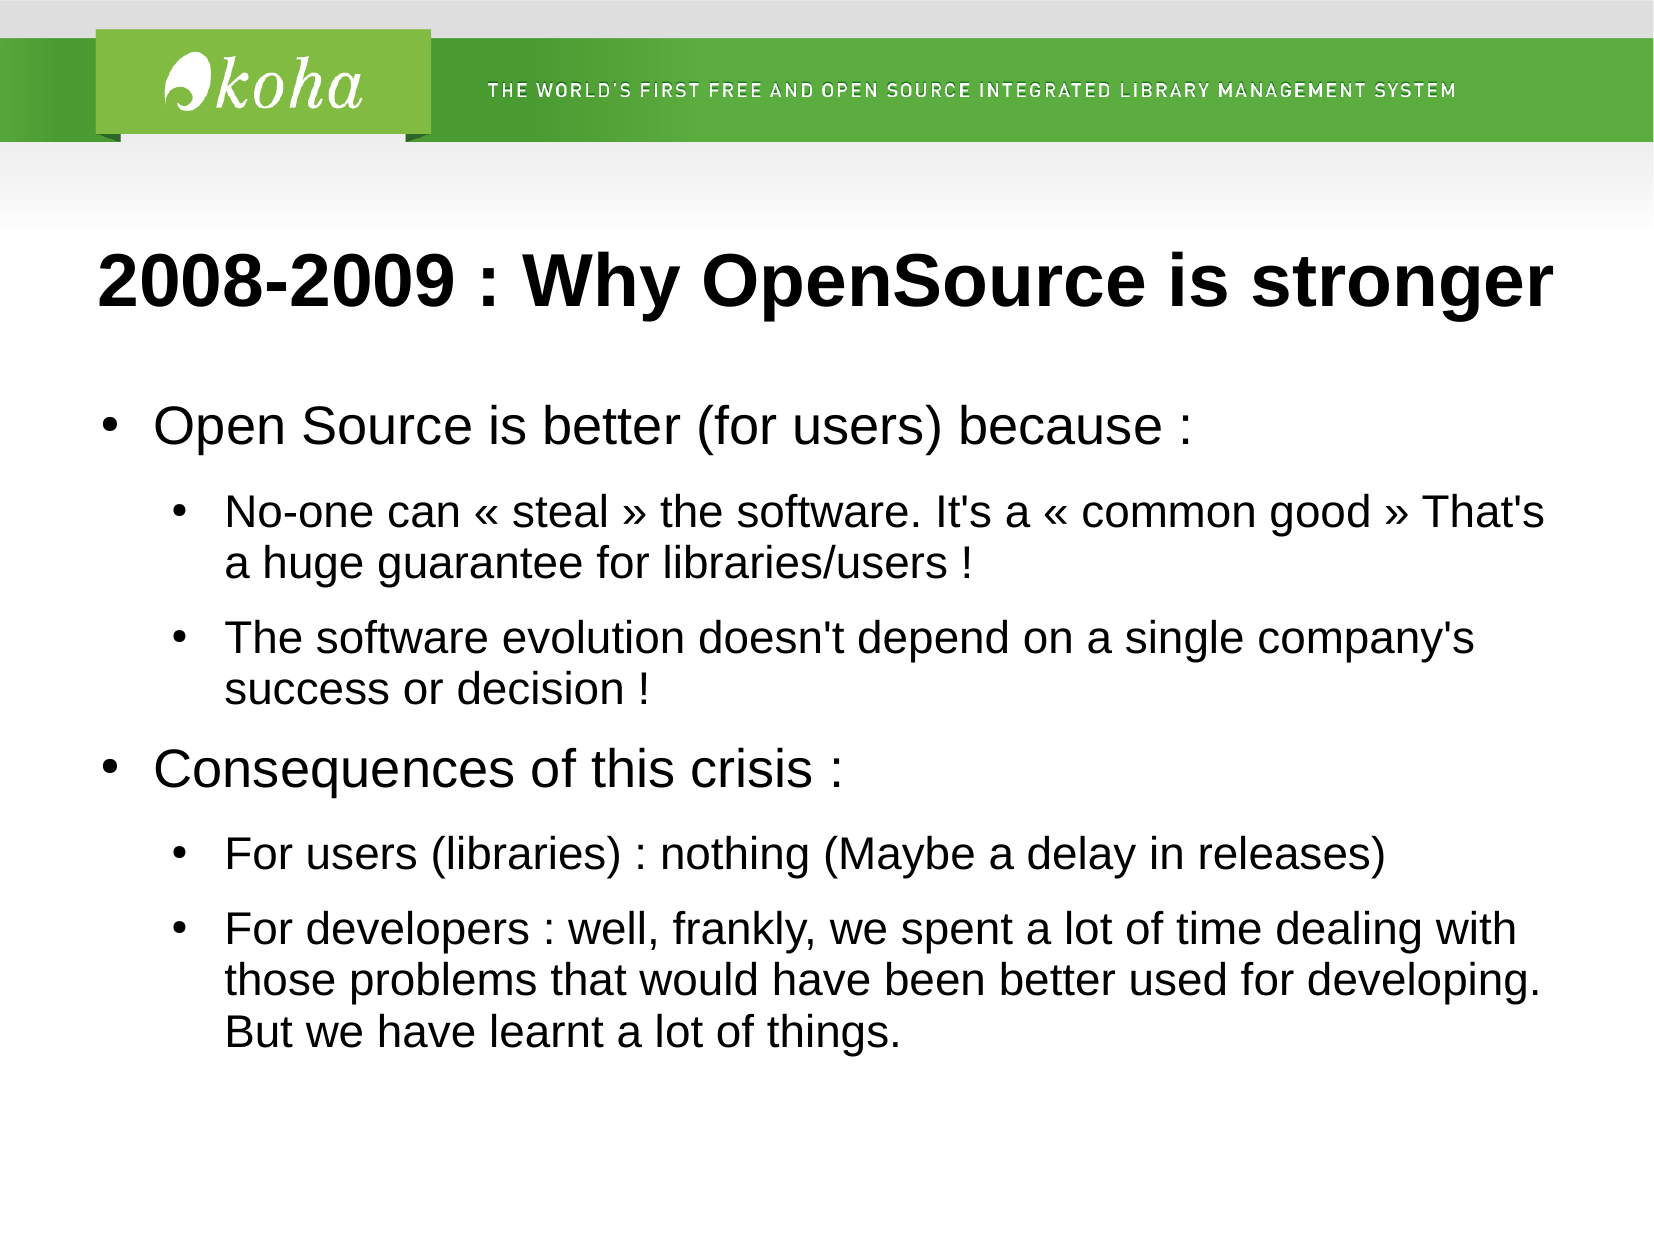

# 2008-2009 : Why OpenSource is stronger
Open Source is better (for users) because :
No-one can « steal » the software. It's a « common good » That's a huge guarantee for libraries/users !
The software evolution doesn't depend on a single company's success or decision !
Consequences of this crisis :
For users (libraries) : nothing (Maybe a delay in releases)
For developers : well, frankly, we spent a lot of time dealing with those problems that would have been better used for developing. But we have learnt a lot of things.